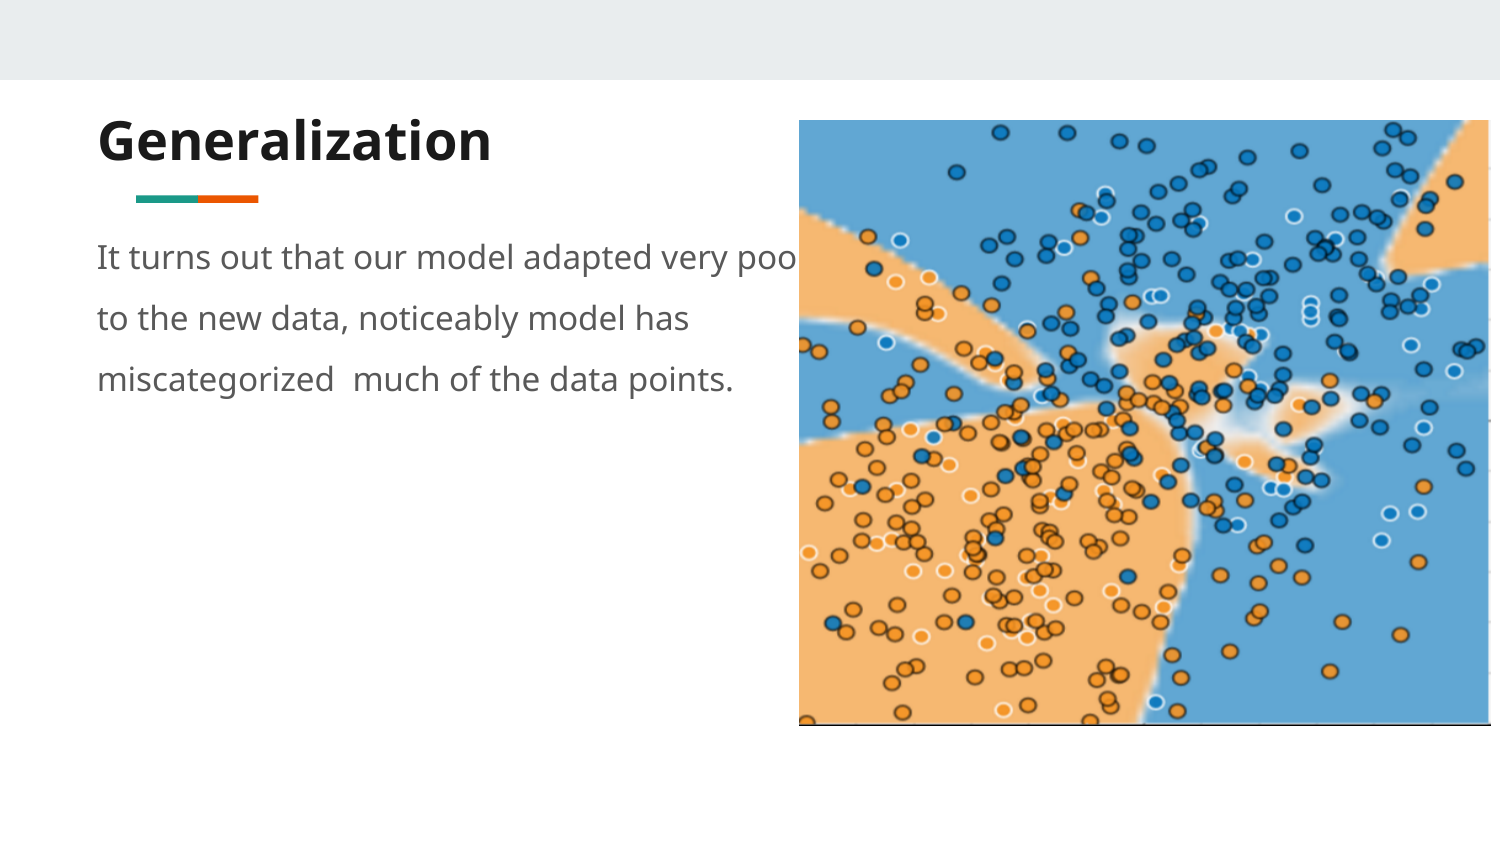

# Generalization
It turns out that our model adapted very poorly
to the new data, noticeably model has
miscategorized much of the data points.
Model failed to predict for new data